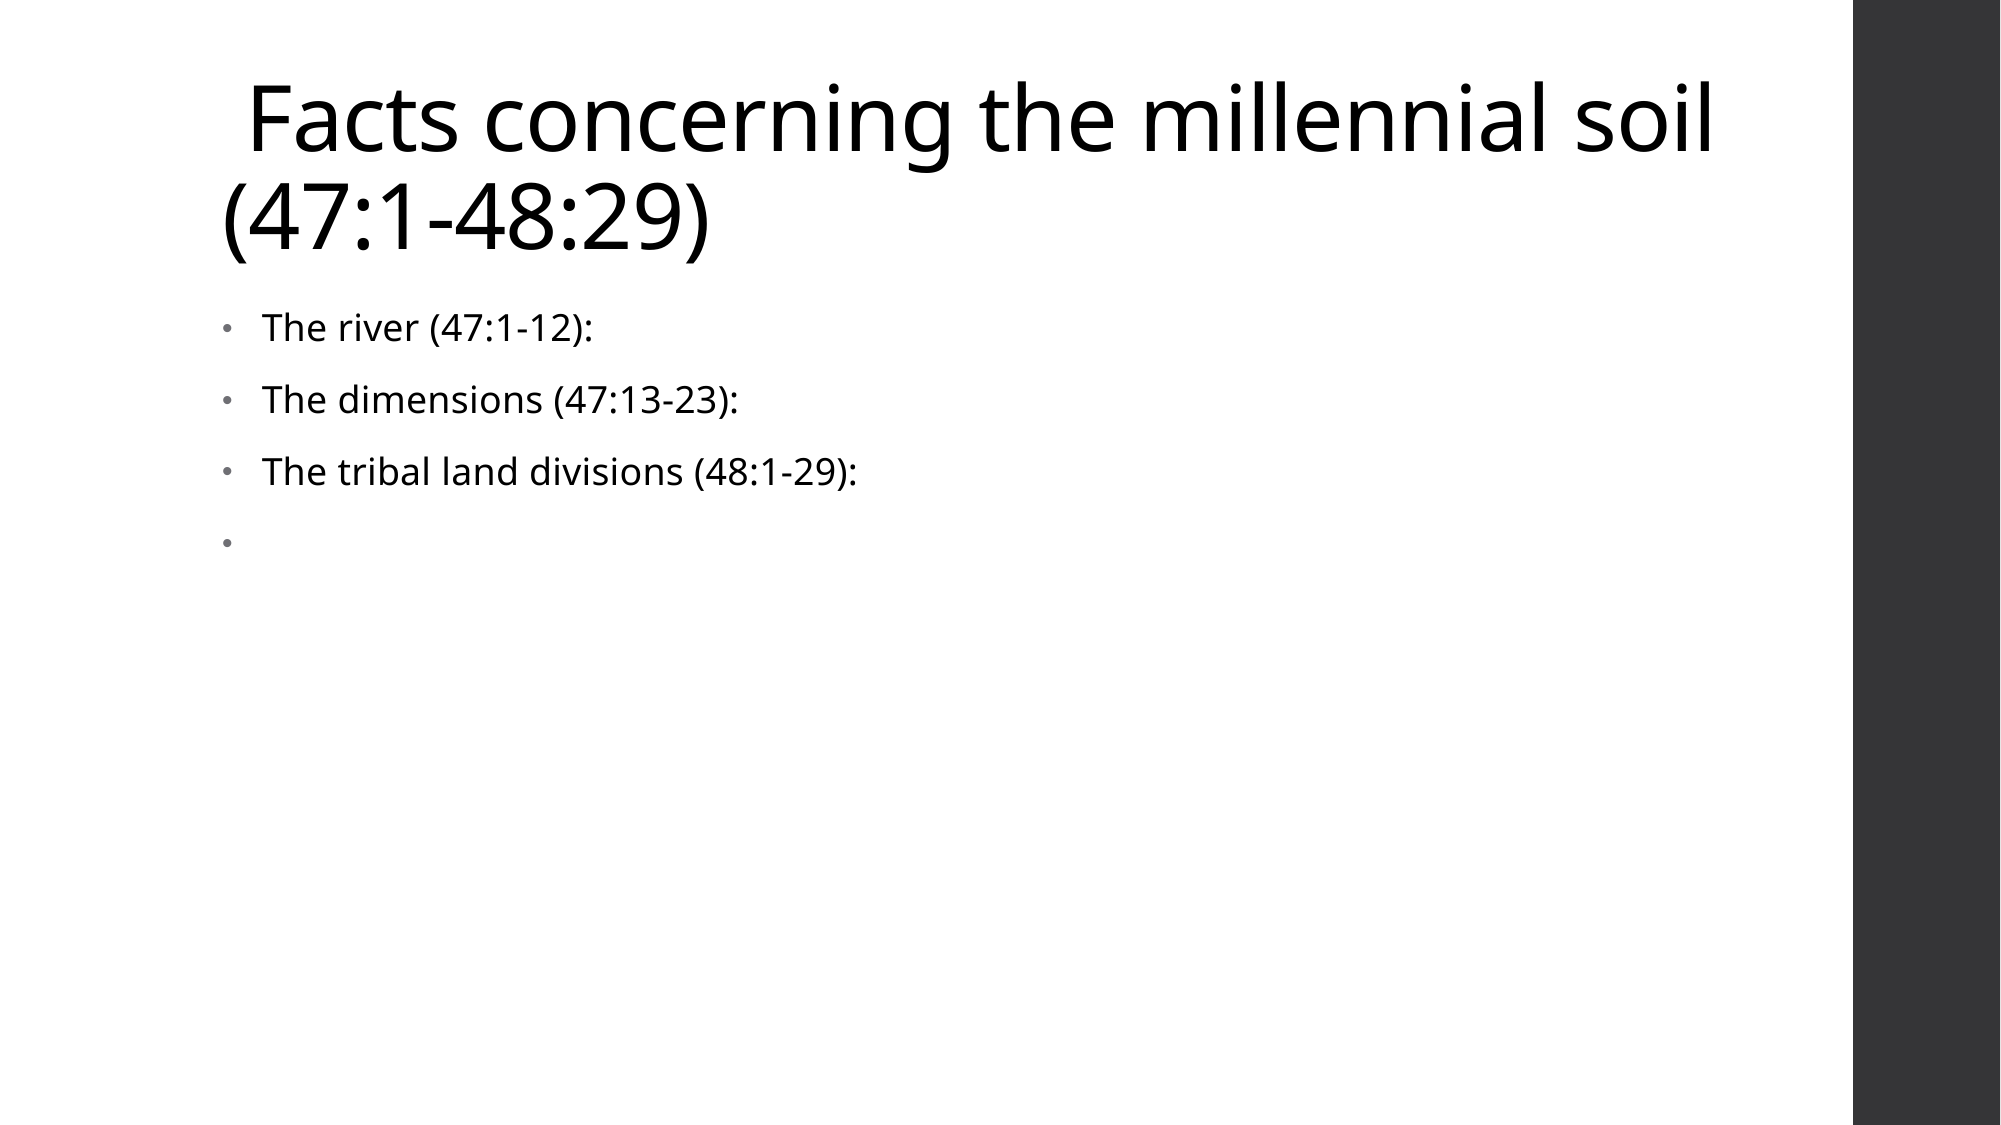

# Facts concerning the millennial soil (47:1-48:29)
 The river (47:1-12):
 The dimensions (47:13-23):
 The tribal land divisions (48:1-29):